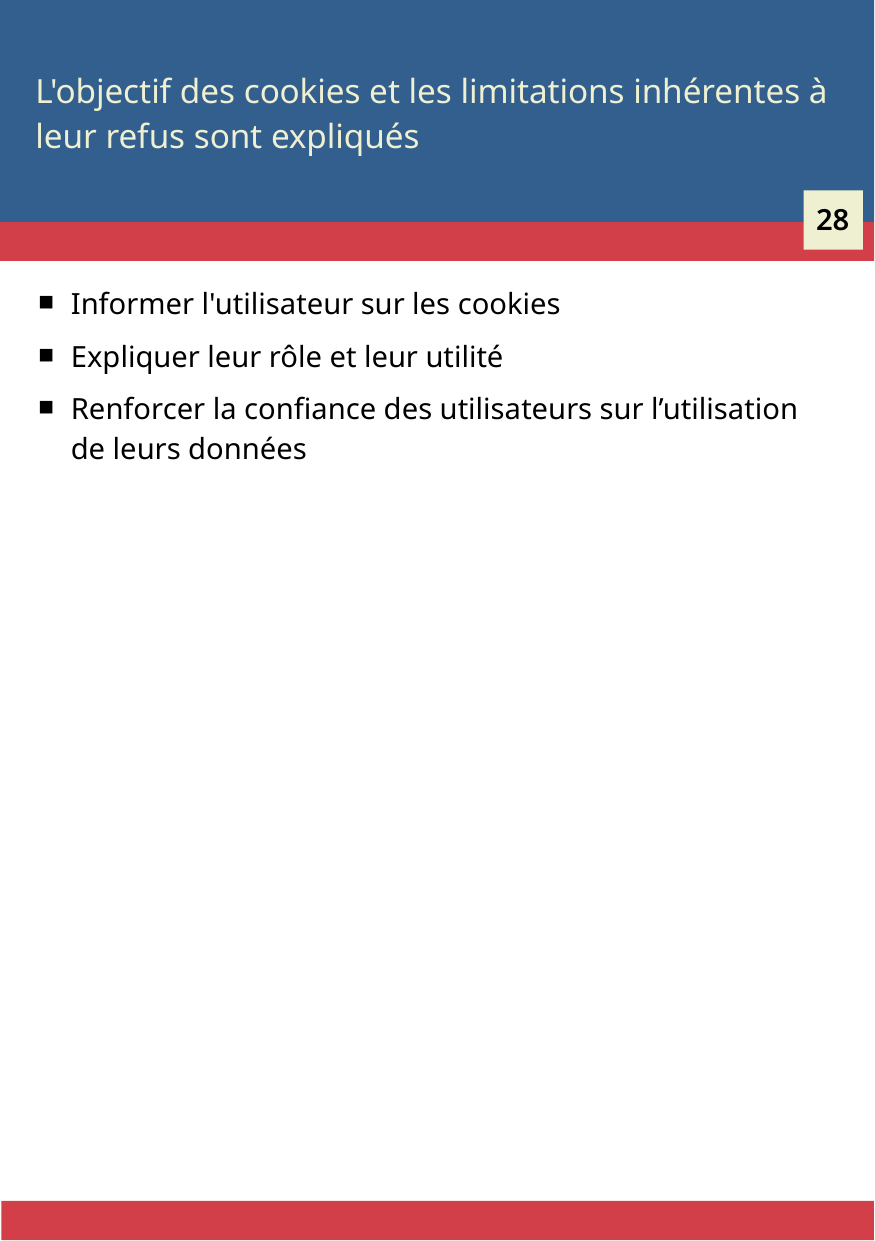

# L'objectif des cookies et les limitations inhérentes à leur refus sont expliqués
28
Informer l'utilisateur sur les cookies
Expliquer leur rôle et leur utilité
Renforcer la confiance des utilisateurs sur l’utilisation de leurs données